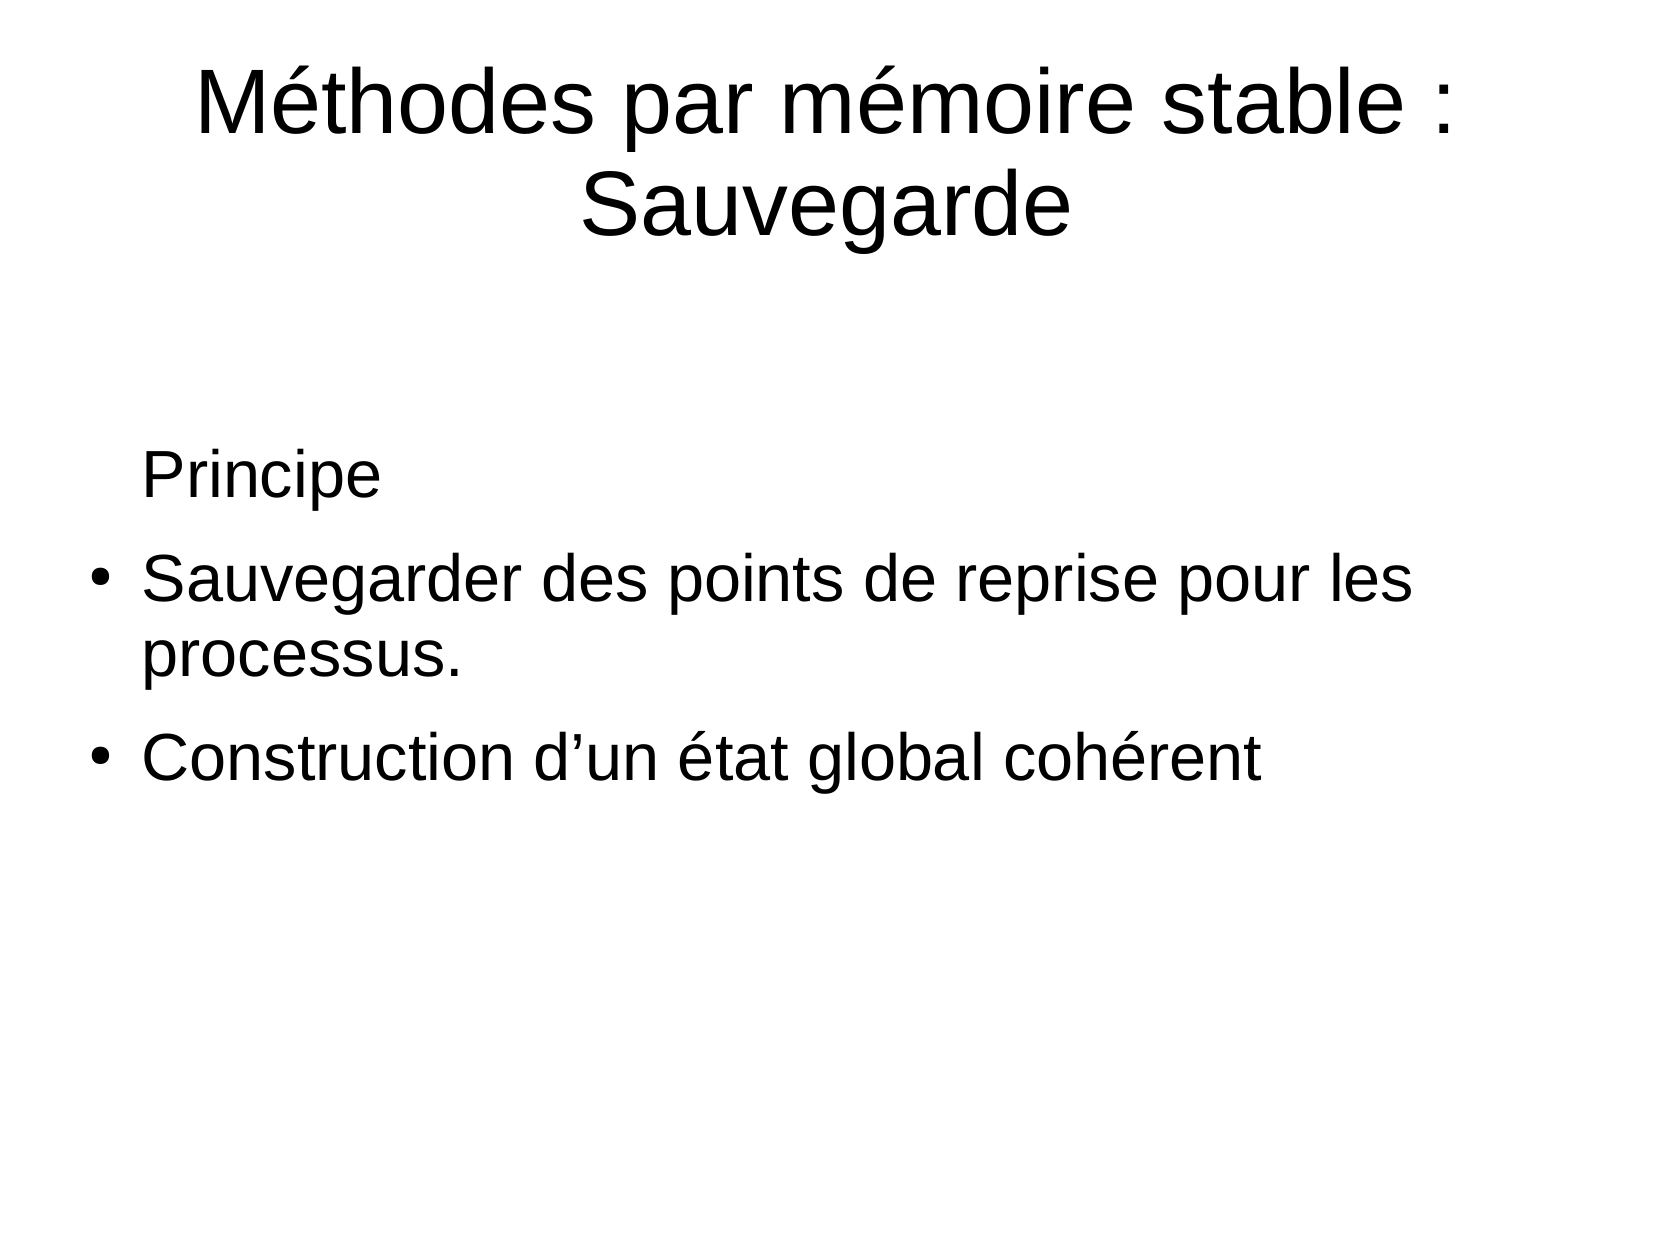

# Méthodes par mémoire stable : Sauvegarde
Principe
Sauvegarder des points de reprise pour les processus.
Construction d’un état global cohérent